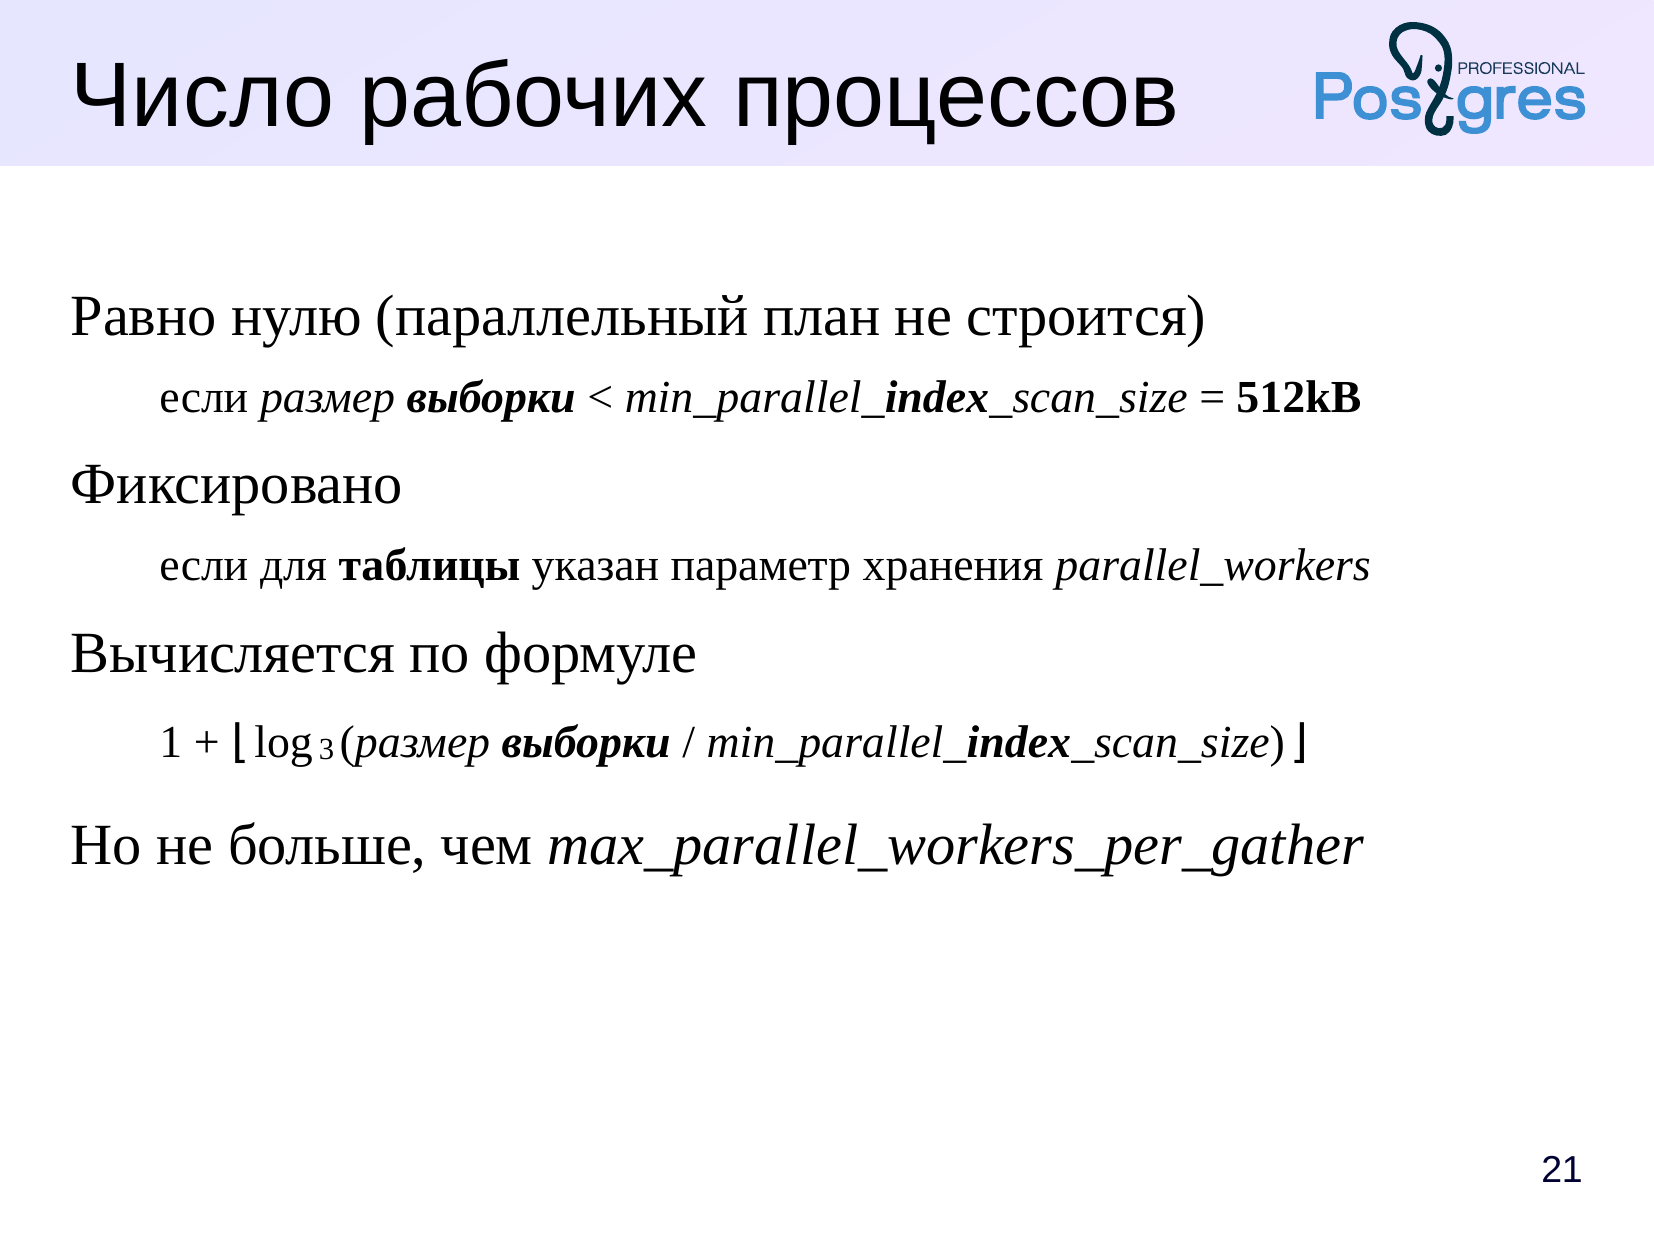

# Число рабочих процессов
Равно нулю (параллельный план не строится)
если размер выборки < min_parallel_index_scan_size = 512kB
Фиксировано
если для таблицы указан параметр хранения parallel_workers
Вычисляется по формуле
1 + ⌊ log 3 (размер выборки / min_parallel_index_scan_size) ⌋
Но не больше, чем max_parallel_workers_per_gather